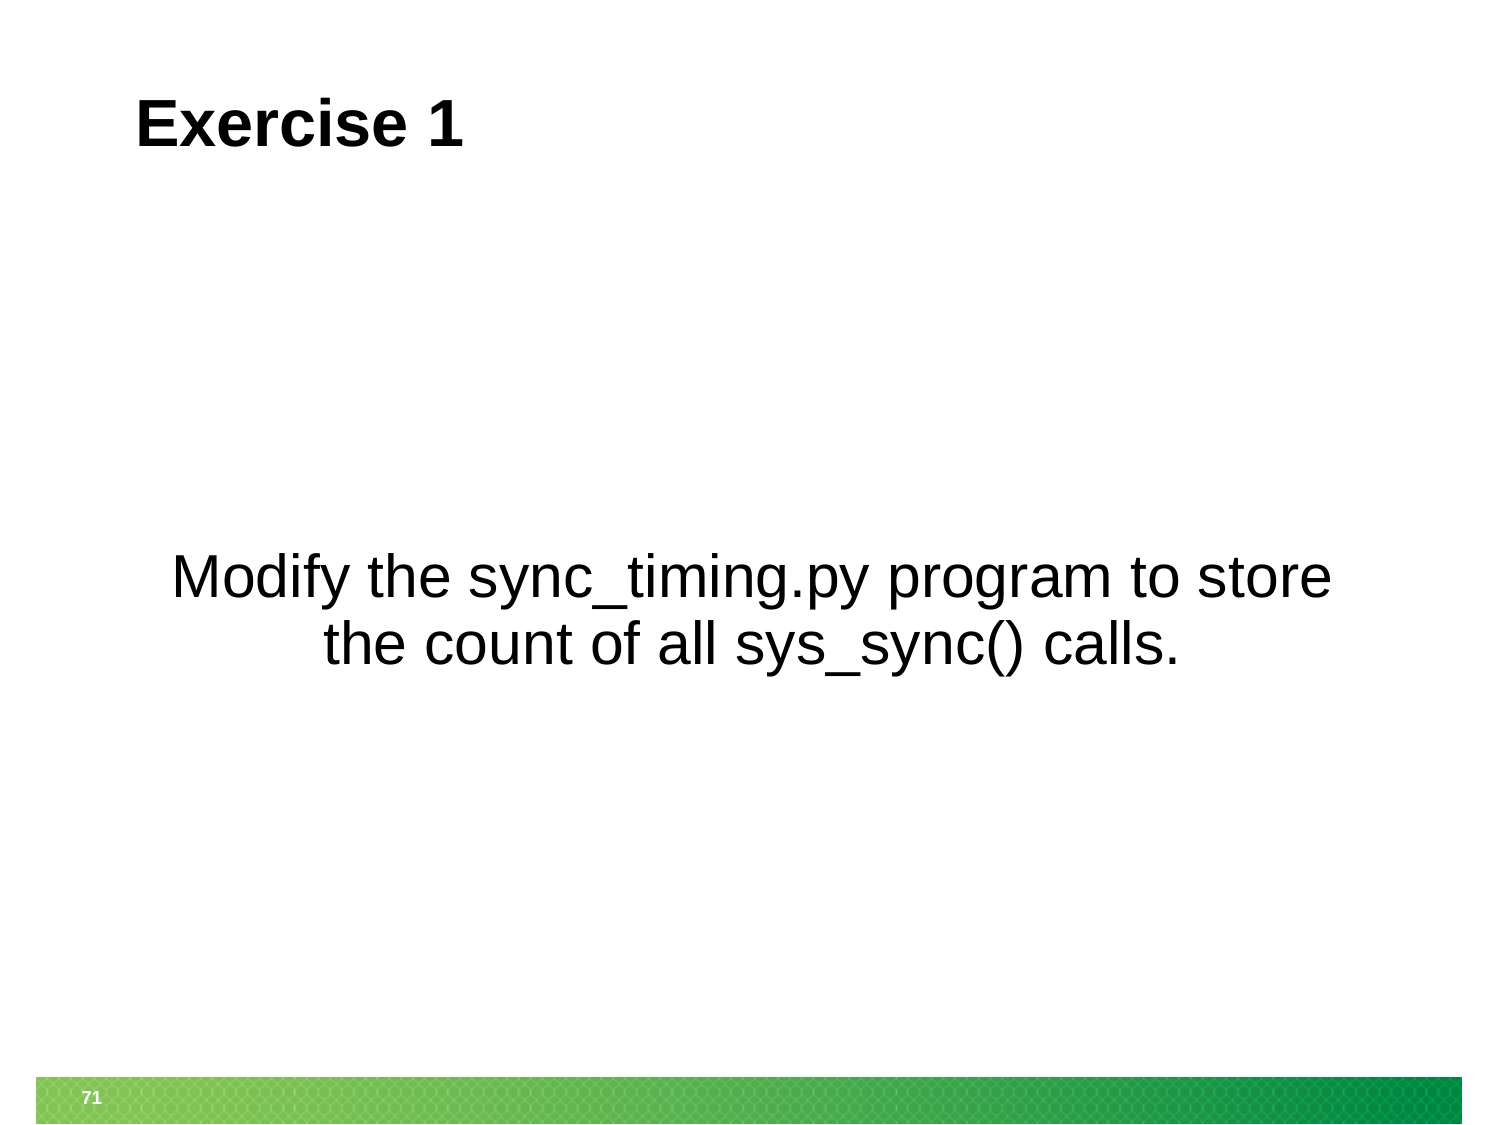

# Exercise 1
Modify the sync_timing.py program to store the count of all sys_sync() calls.